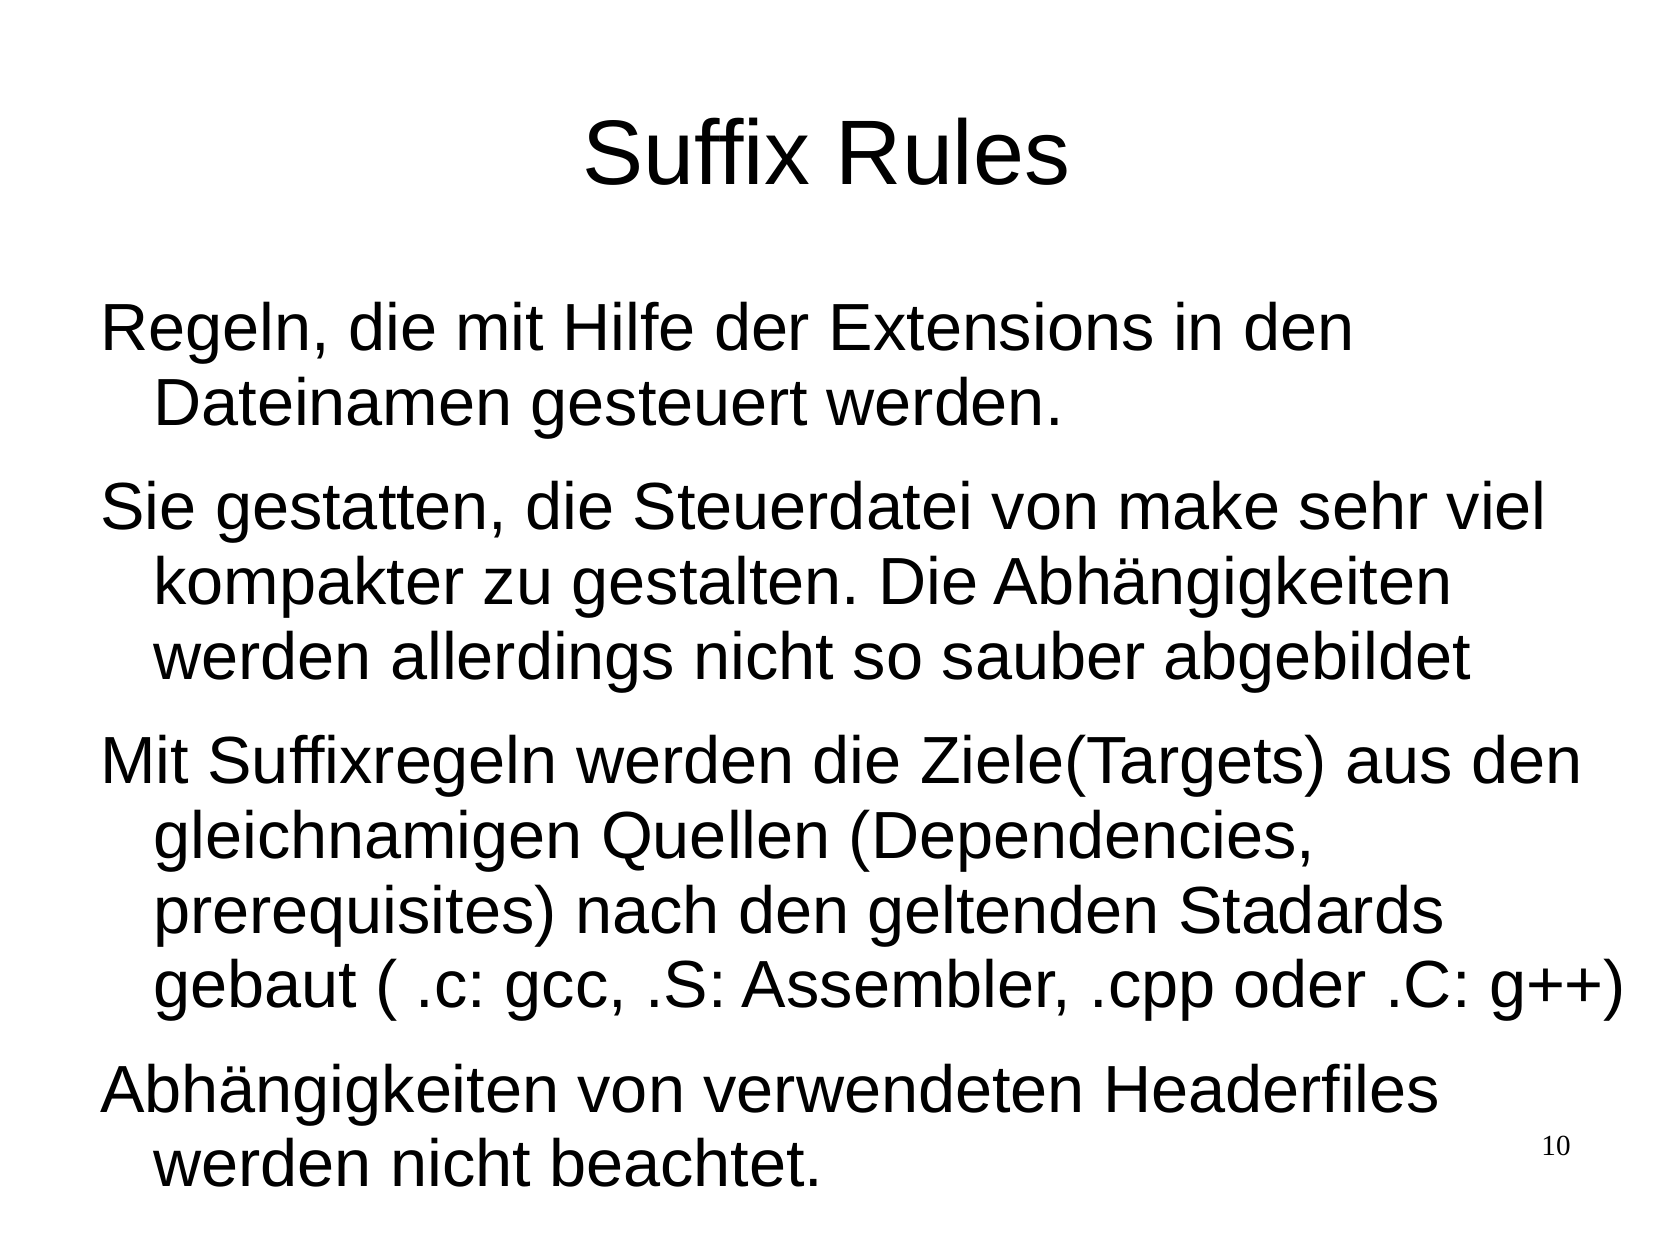

# Suffix Rules
Regeln, die mit Hilfe der Extensions in den Dateinamen gesteuert werden.
Sie gestatten, die Steuerdatei von make sehr viel kompakter zu gestalten. Die Abhängigkeiten werden allerdings nicht so sauber abgebildet
Mit Suffixregeln werden die Ziele(Targets) aus den gleichnamigen Quellen (Dependencies, prerequisites) nach den geltenden Stadards gebaut ( .c: gcc, .S: Assembler, .cpp oder .C: g++)
Abhängigkeiten von verwendeten Headerfiles werden nicht beachtet.
10